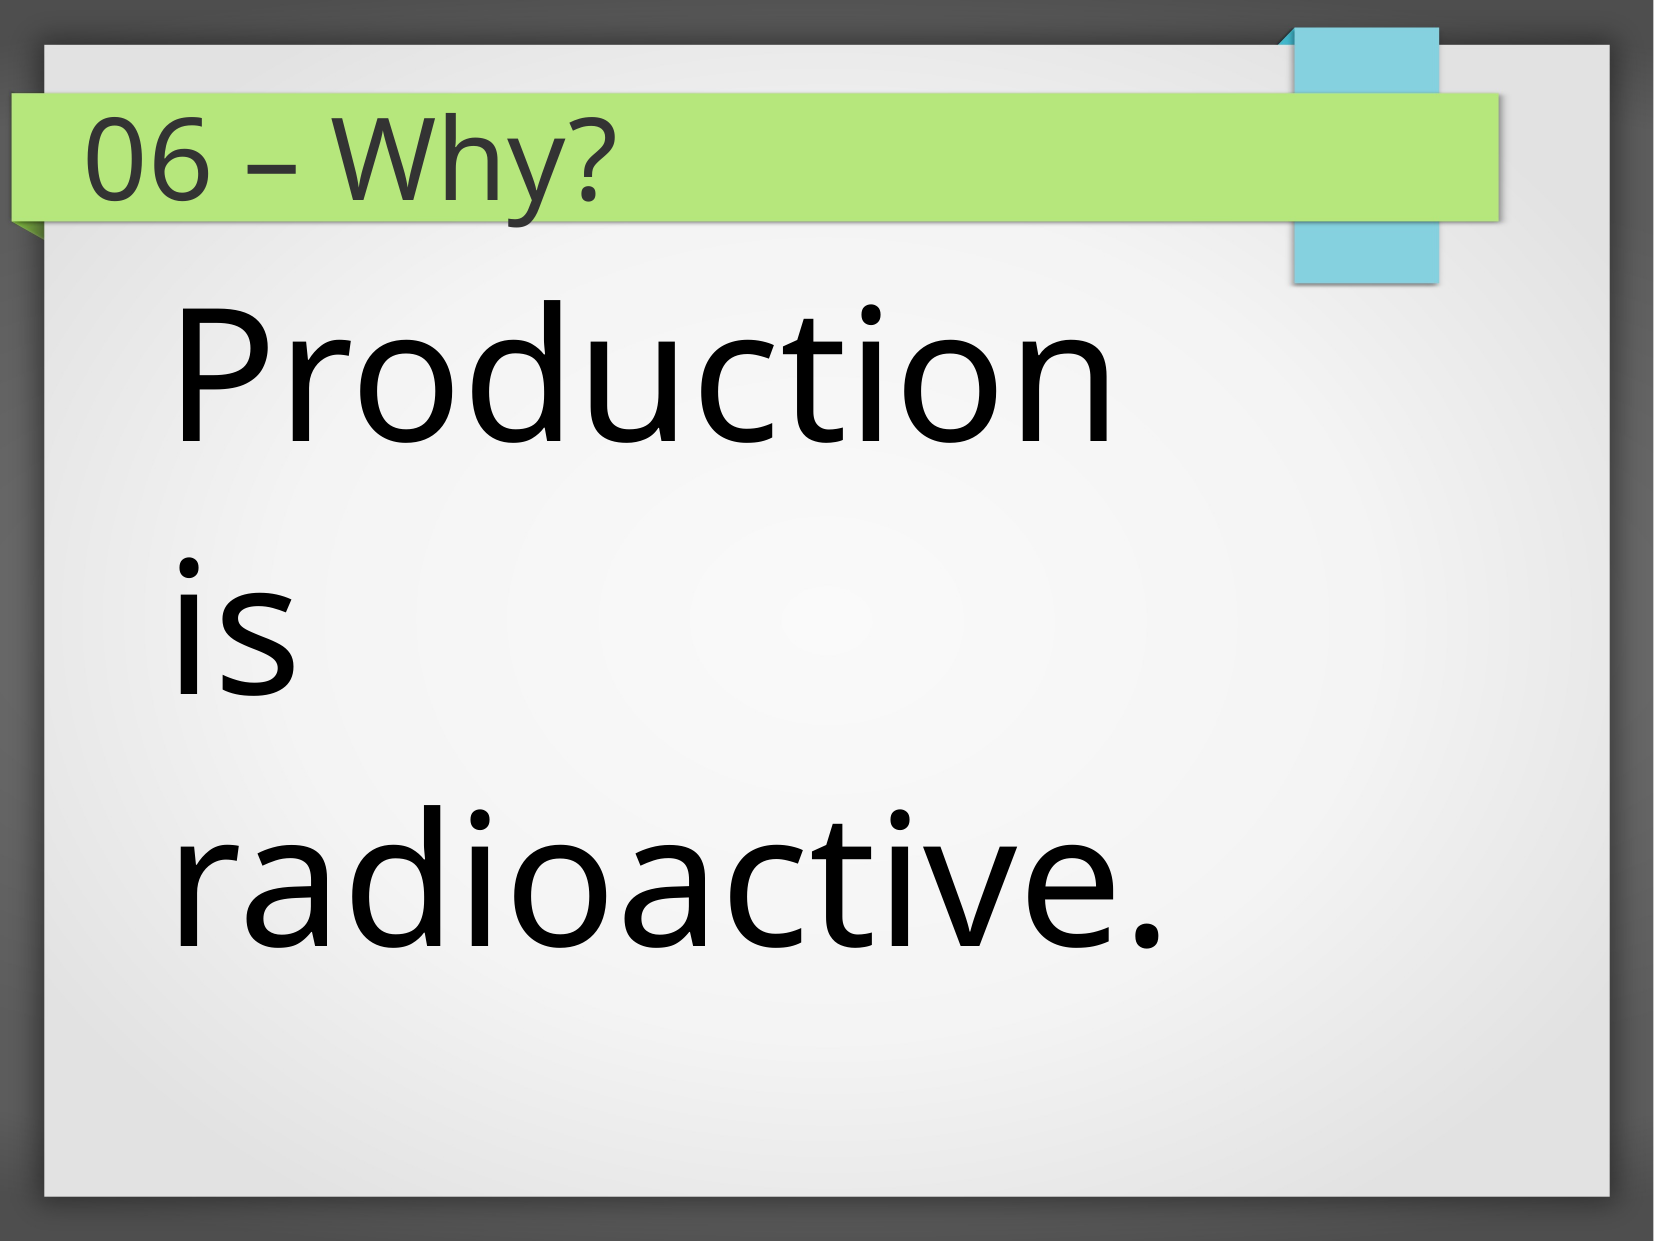

# 06 – Why?
Production
is
radioactive.